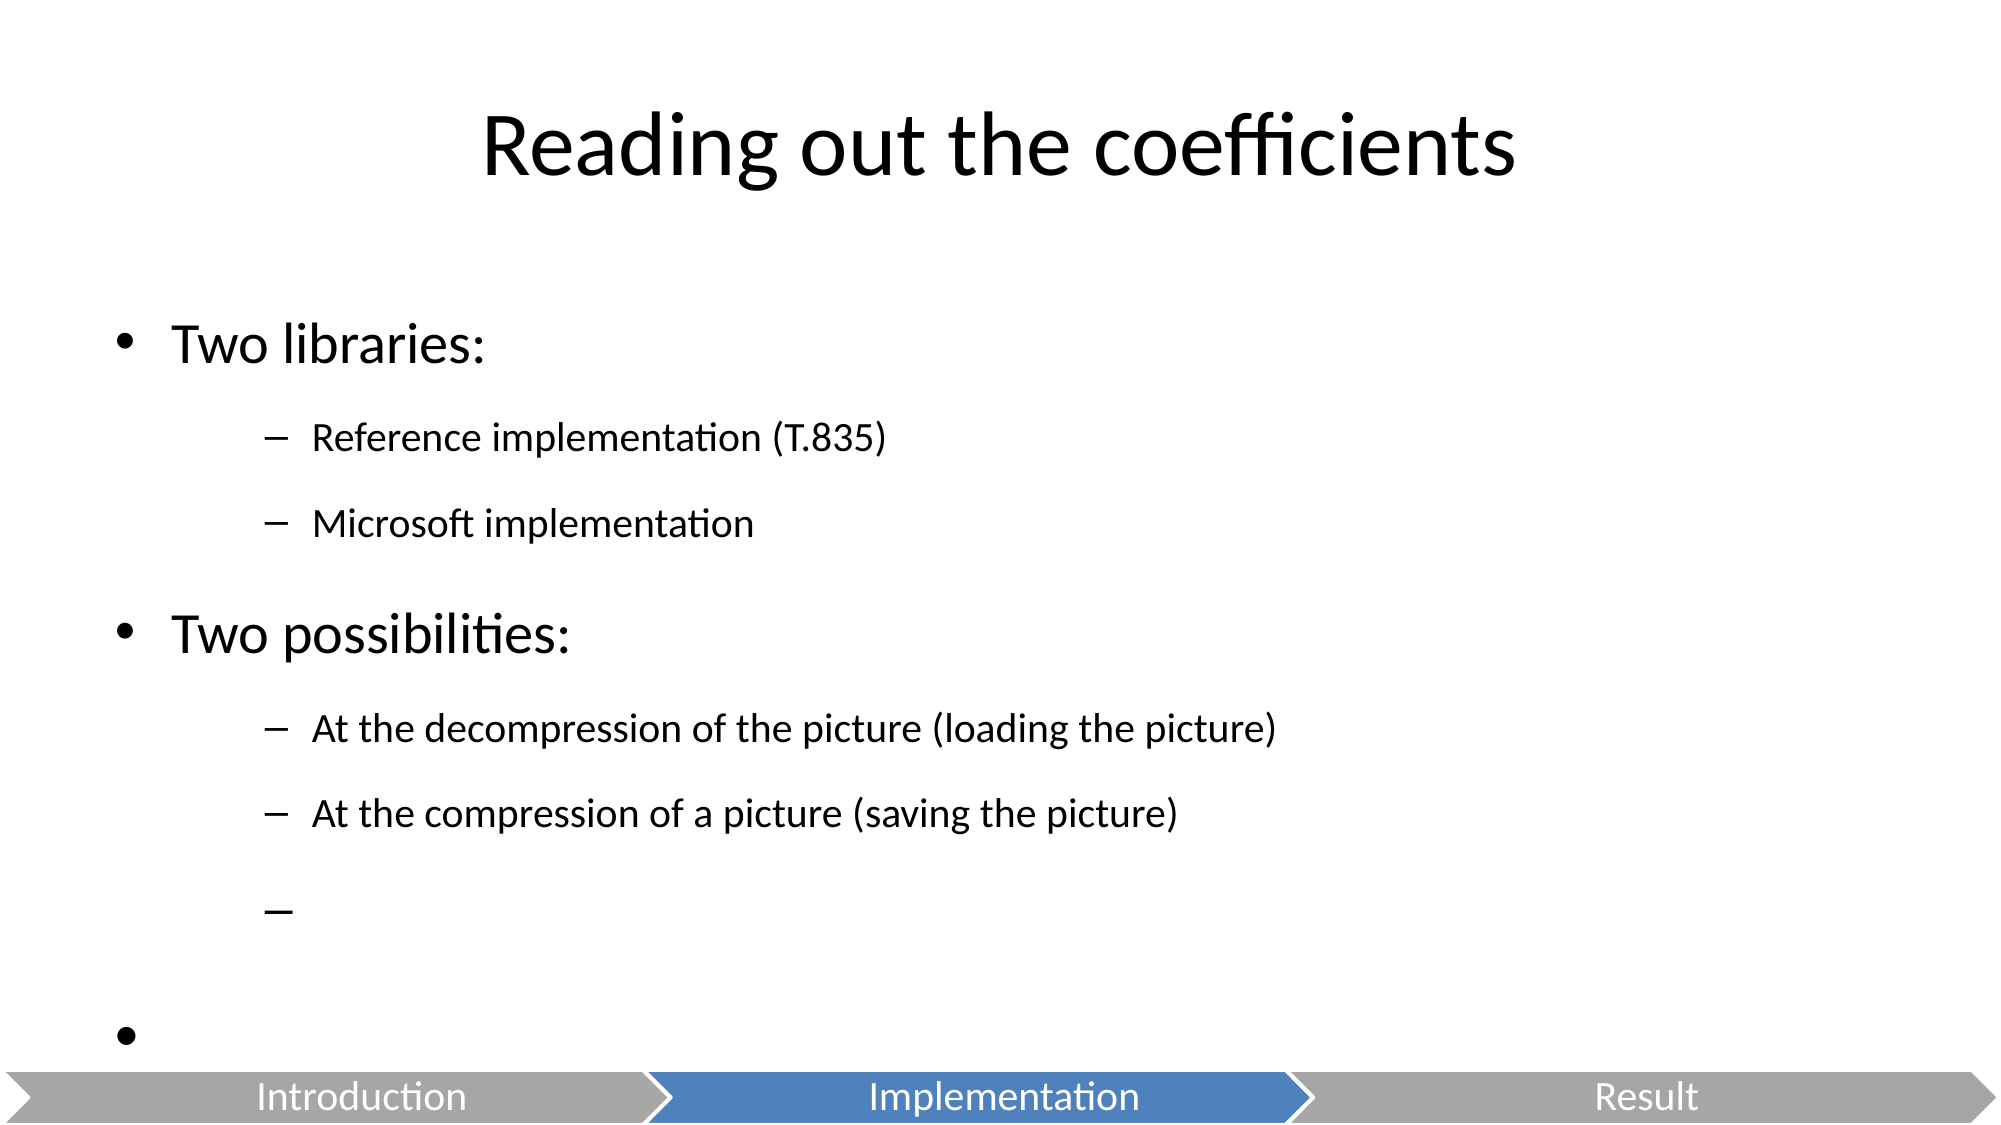

# Reading out the coefficients
Two libraries:
Reference implementation (T.835)
Microsoft implementation
Two possibilities:
At the decompression of the picture (loading the picture)
At the compression of a picture (saving the picture)
Introduction
Implementation
Result